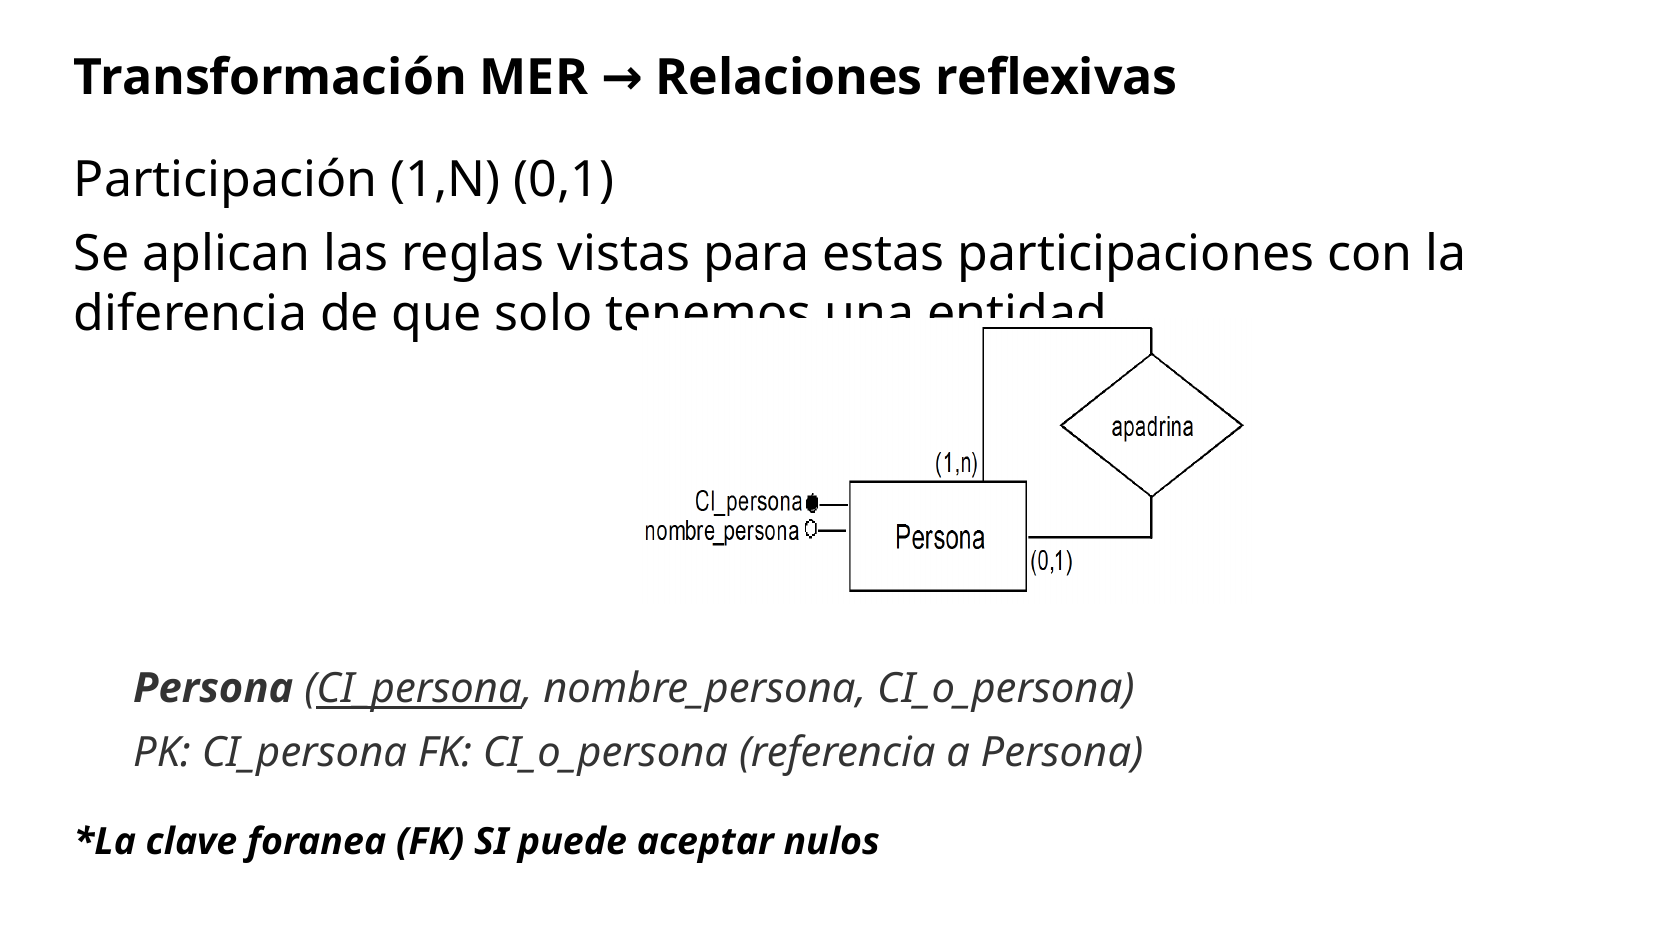

Transformación MER → Relaciones reflexivas
Participación (1,N) (0,1)
Se aplican las reglas vistas para estas participaciones con la diferencia de que solo tenemos una entidad.
Persona (CI_persona, nombre_persona, CI_o_persona)
PK: CI_persona FK: CI_o_persona (referencia a Persona)
*La clave foranea (FK) SI puede aceptar nulos